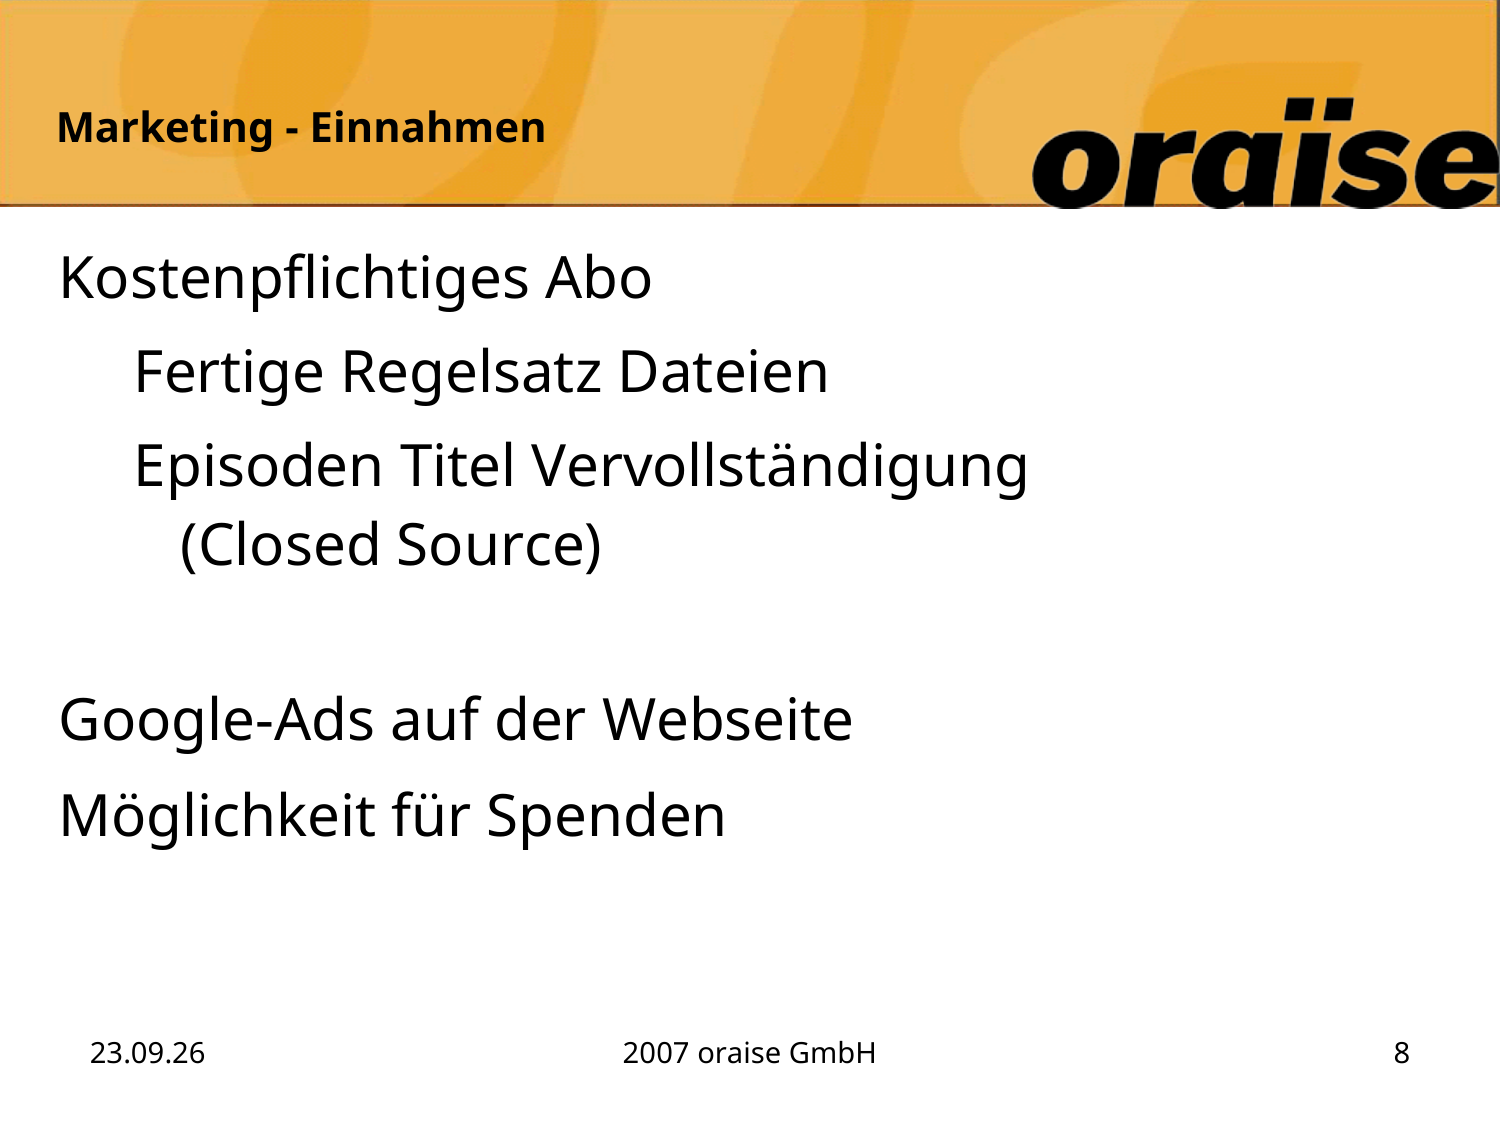

Marketing - Einnahmen
# Kostenpflichtiges Abo
Fertige Regelsatz Dateien
Episoden Titel Vervollständigung
(Closed Source)
Google-Ads auf der Webseite
Möglichkeit für Spenden
2007 oraise GmbH
8